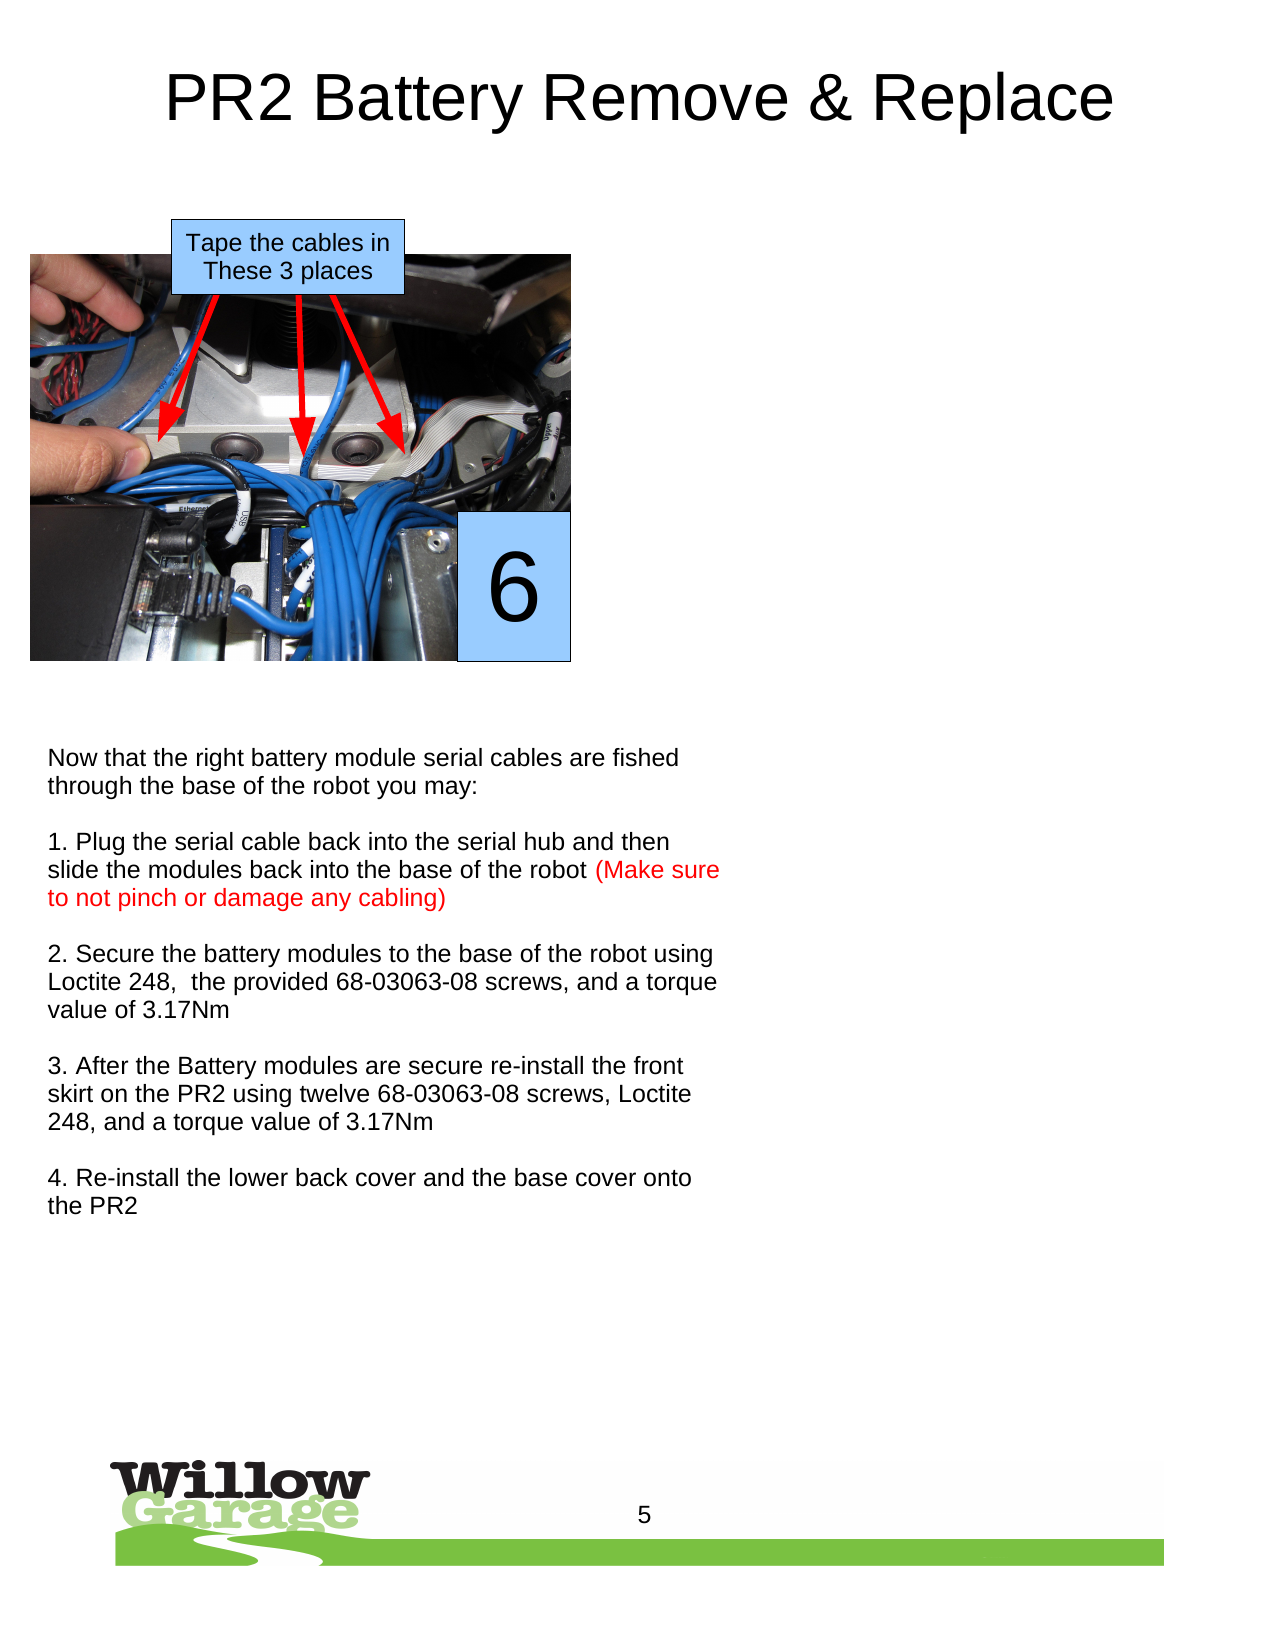

# PR2 Battery Remove & Replace
Tape the cables in
These 3 places
6
Now that the right battery module serial cables are fished through the base of the robot you may:
 Plug the serial cable back into the serial hub and then slide the modules back into the base of the robot (Make sure to not pinch or damage any cabling)
 Secure the battery modules to the base of the robot using Loctite 248, the provided 68-03063-08 screws, and a torque value of 3.17Nm
 After the Battery modules are secure re-install the front skirt on the PR2 using twelve 68-03063-08 screws, Loctite 248, and a torque value of 3.17Nm
 Re-install the lower back cover and the base cover onto the PR2
5